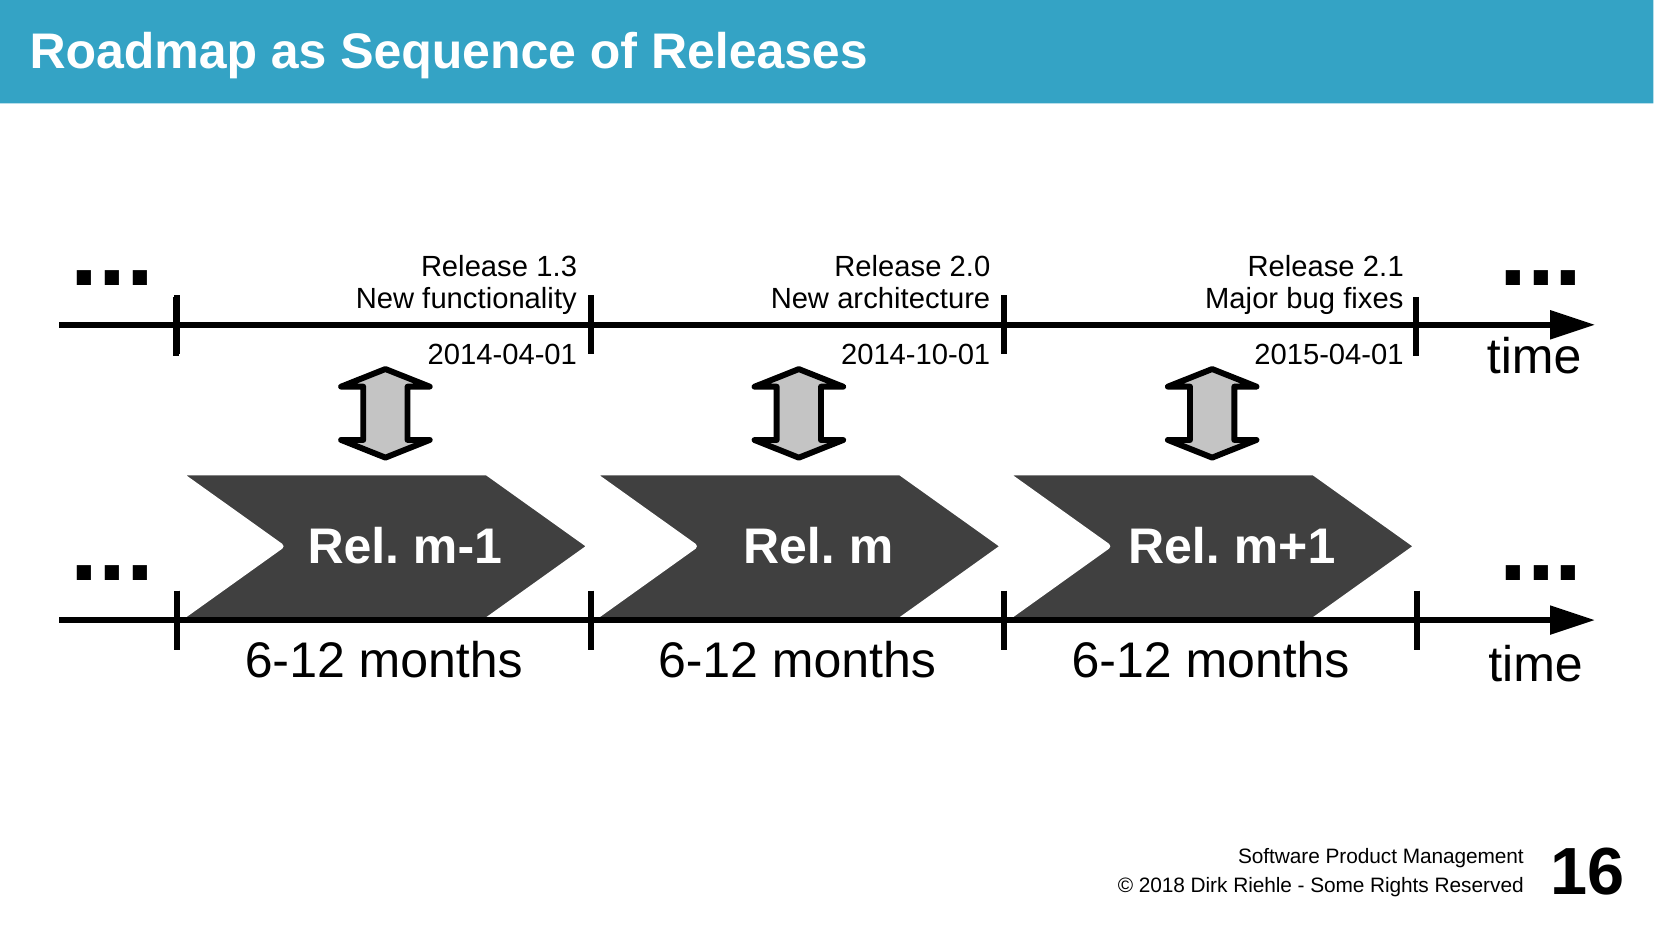

# Roadmap as Sequence of Releases
...
...
Release 1.3
New functionality
Release 2.0
New architecture
Release 2.1
Major bug fixes
time
2014-04-01
2014-10-01
2015-04-01
...
 Rel. m-1
 Rel. m
 Rel. m+1
...
6-12 months
6-12 months
6-12 months
time
Software Product Management
16
© 2018 Dirk Riehle - Some Rights Reserved